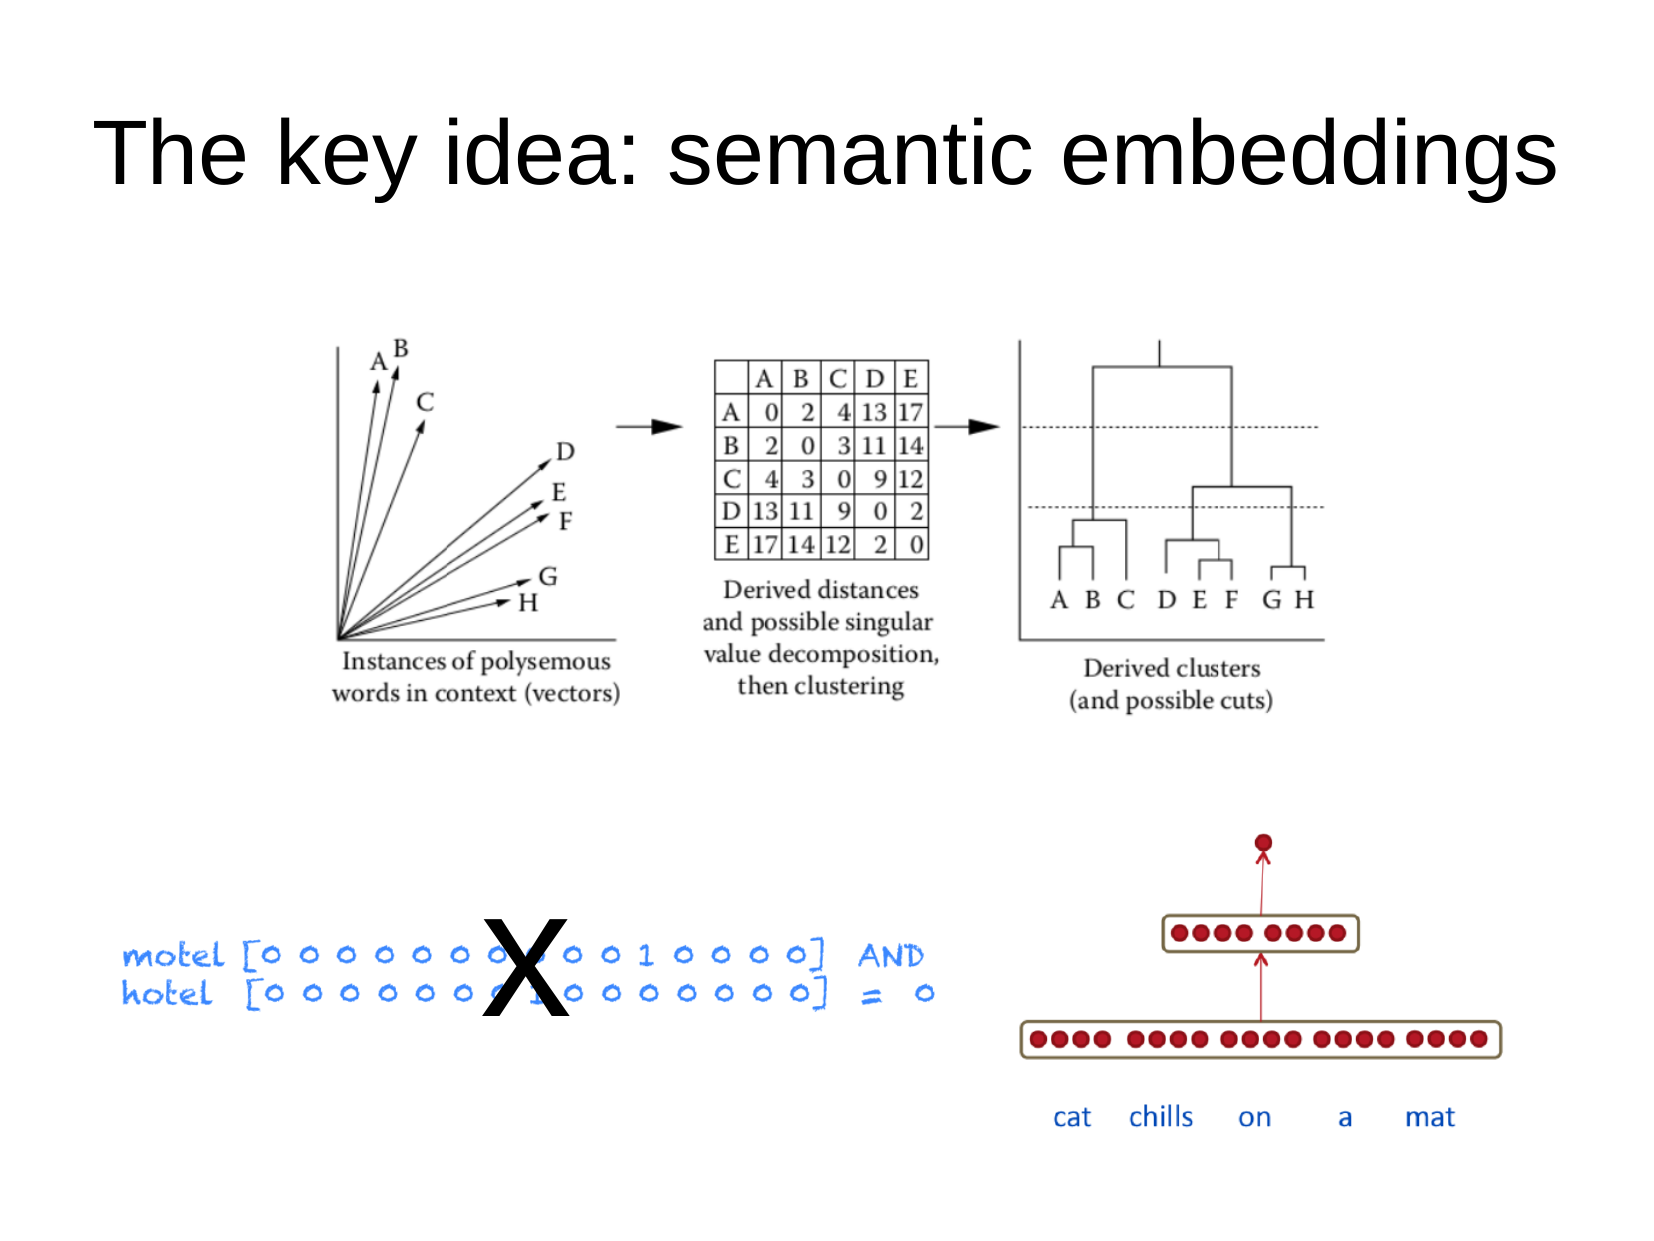

# The key idea: semantic embeddings
x